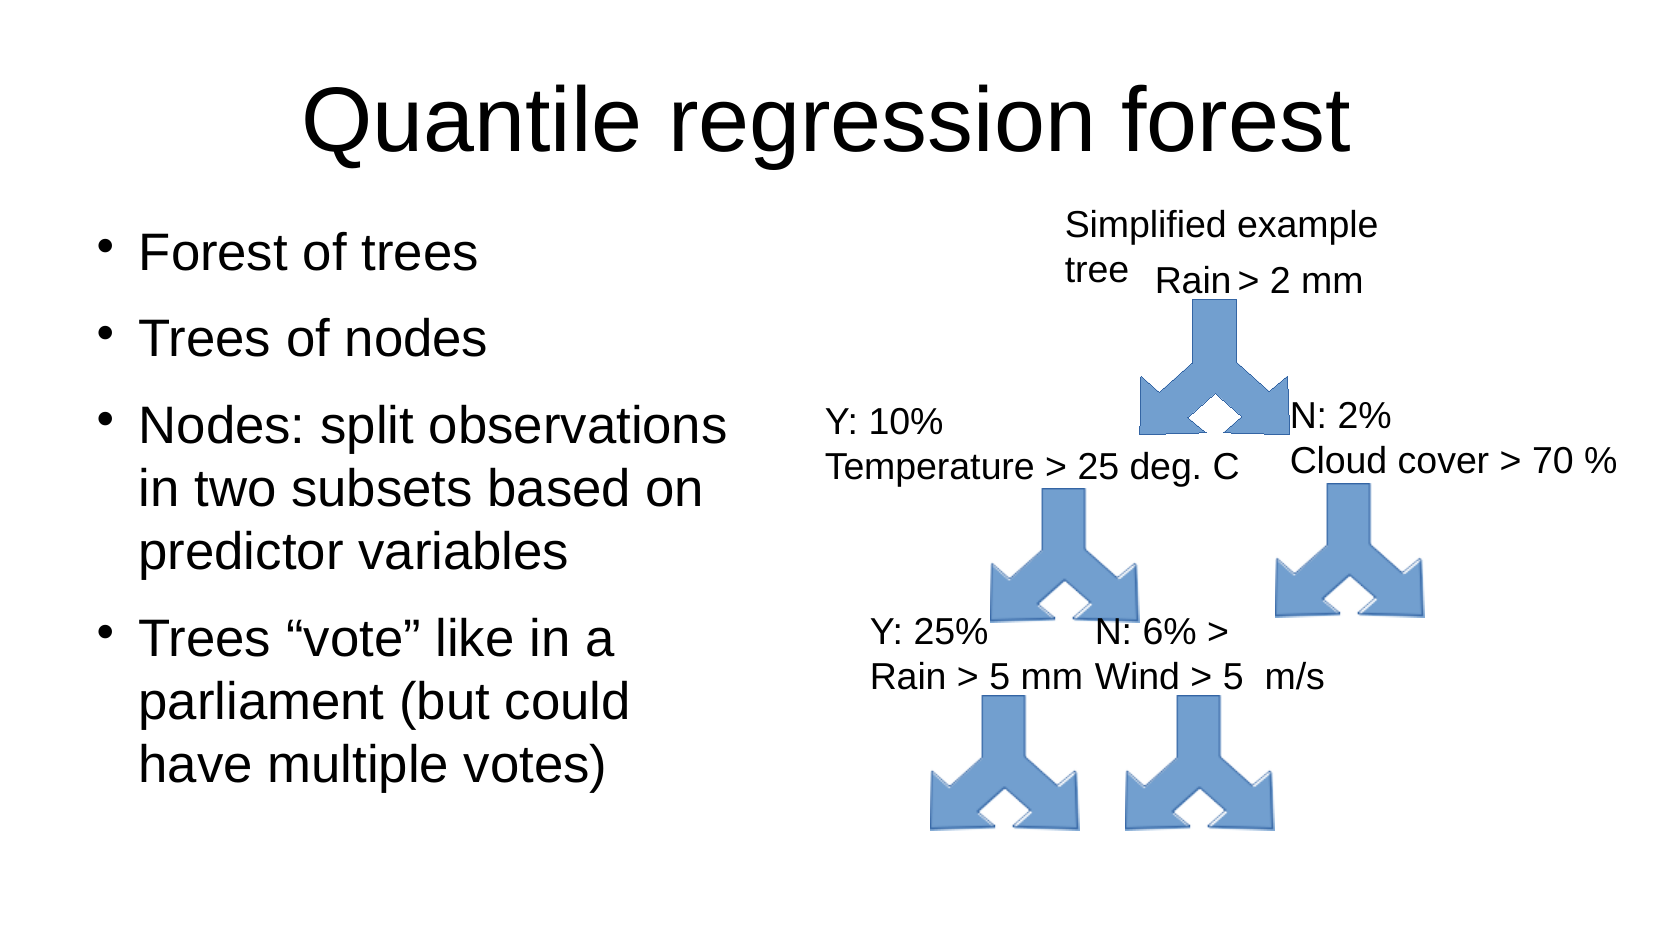

Quantile regression forest
Simplified example tree
Forest of trees
Trees of nodes
Nodes: split observations in two subsets based on predictor variables
Trees “vote” like in a parliament (but could have multiple votes)
Rain > 2 mm
N: 2%
Cloud cover > 70 %
Y: 10%
Temperature > 25 deg. C
Y: 25%
Rain > 5 mm
N: 6% >
Wind > 5 m/s